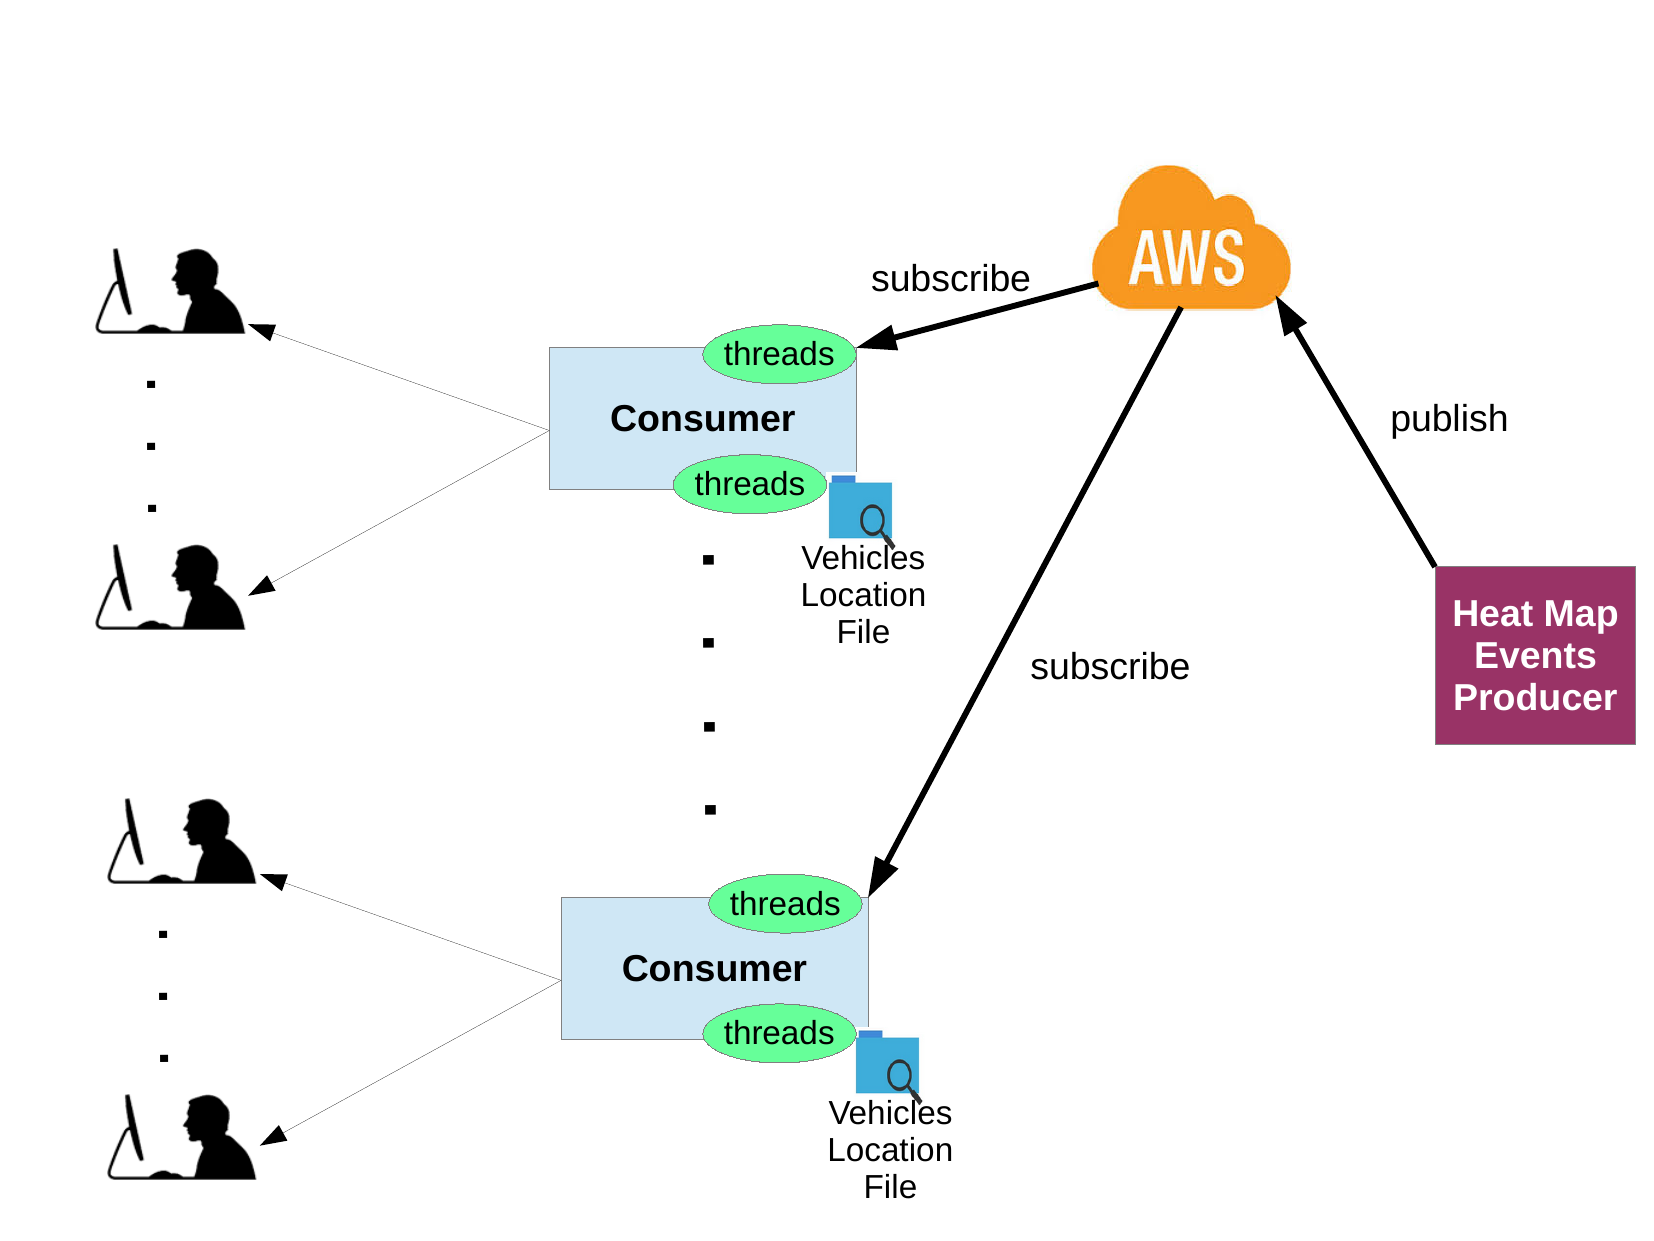

subscribe
threads
Consumer
. . .
publish
threads
Vehicles
Location
File
Heat Map
Events
Producer
. . . .
subscribe
threads
Consumer
. . .
threads
Vehicles
Location
File